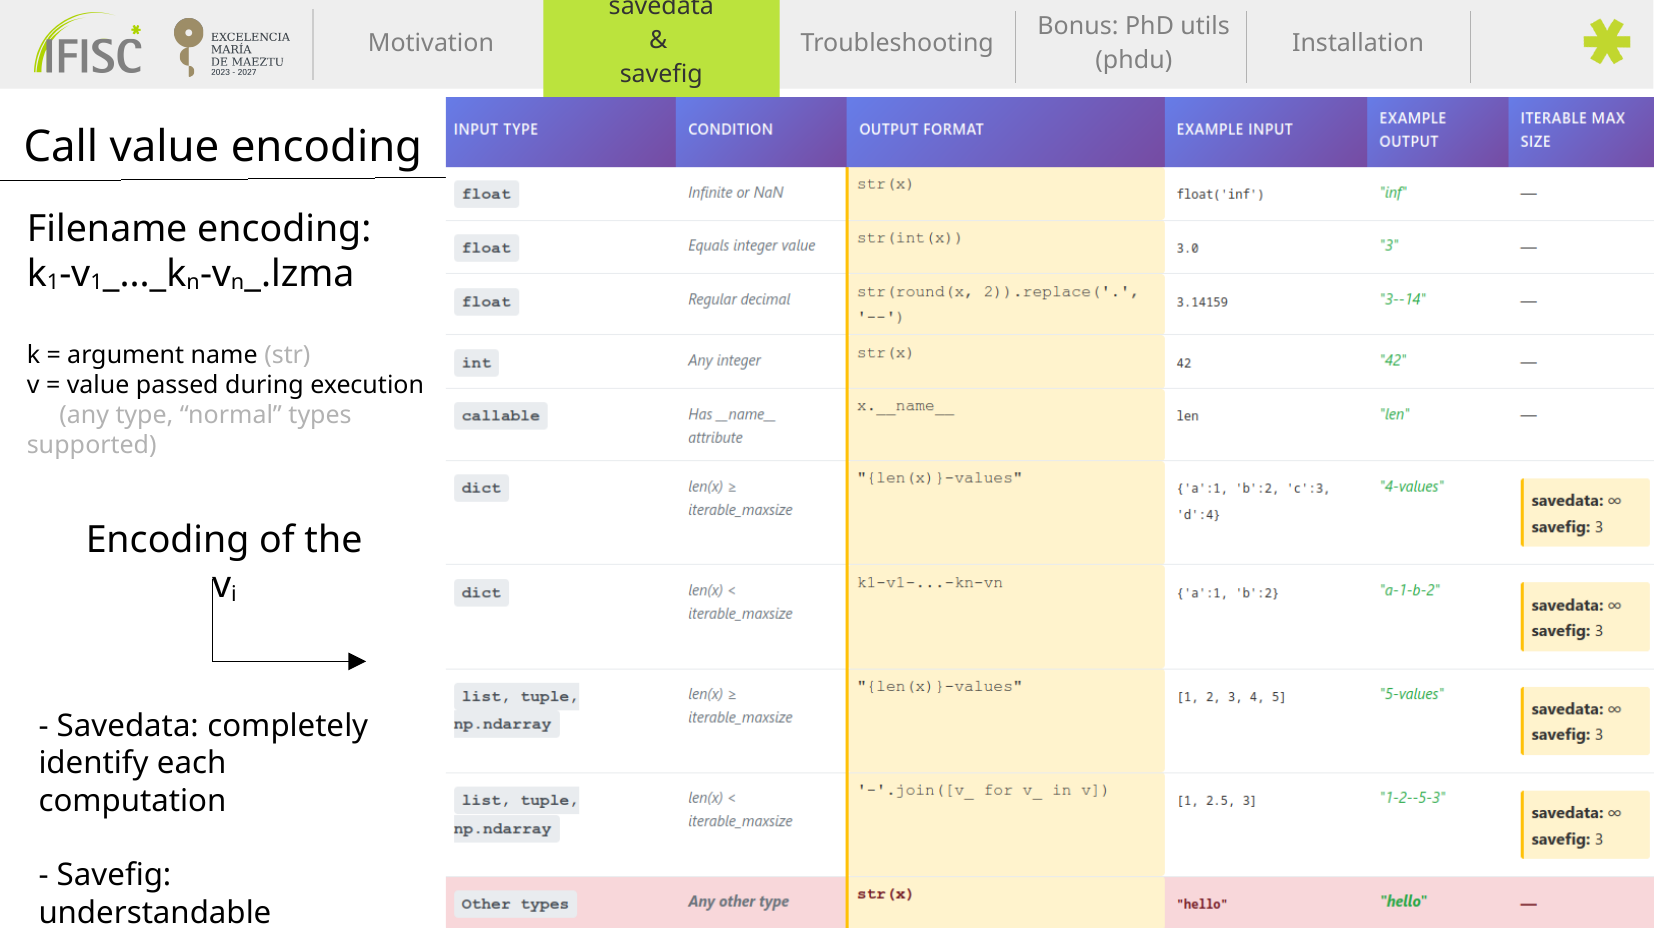

Troubleshooting
savedata
&
savefig
Motivation
Bonus: PhD utils (phdu)
Installation
Call value encoding
Filename encoding:
k1-v1_..._kn-vn_.lzma
k = argument name (str)
v = value passed during execution
 (any type, “normal” types supported)
Encoding of the vi
- Savedata: completely identify each computation
- Savefig: understandable filename